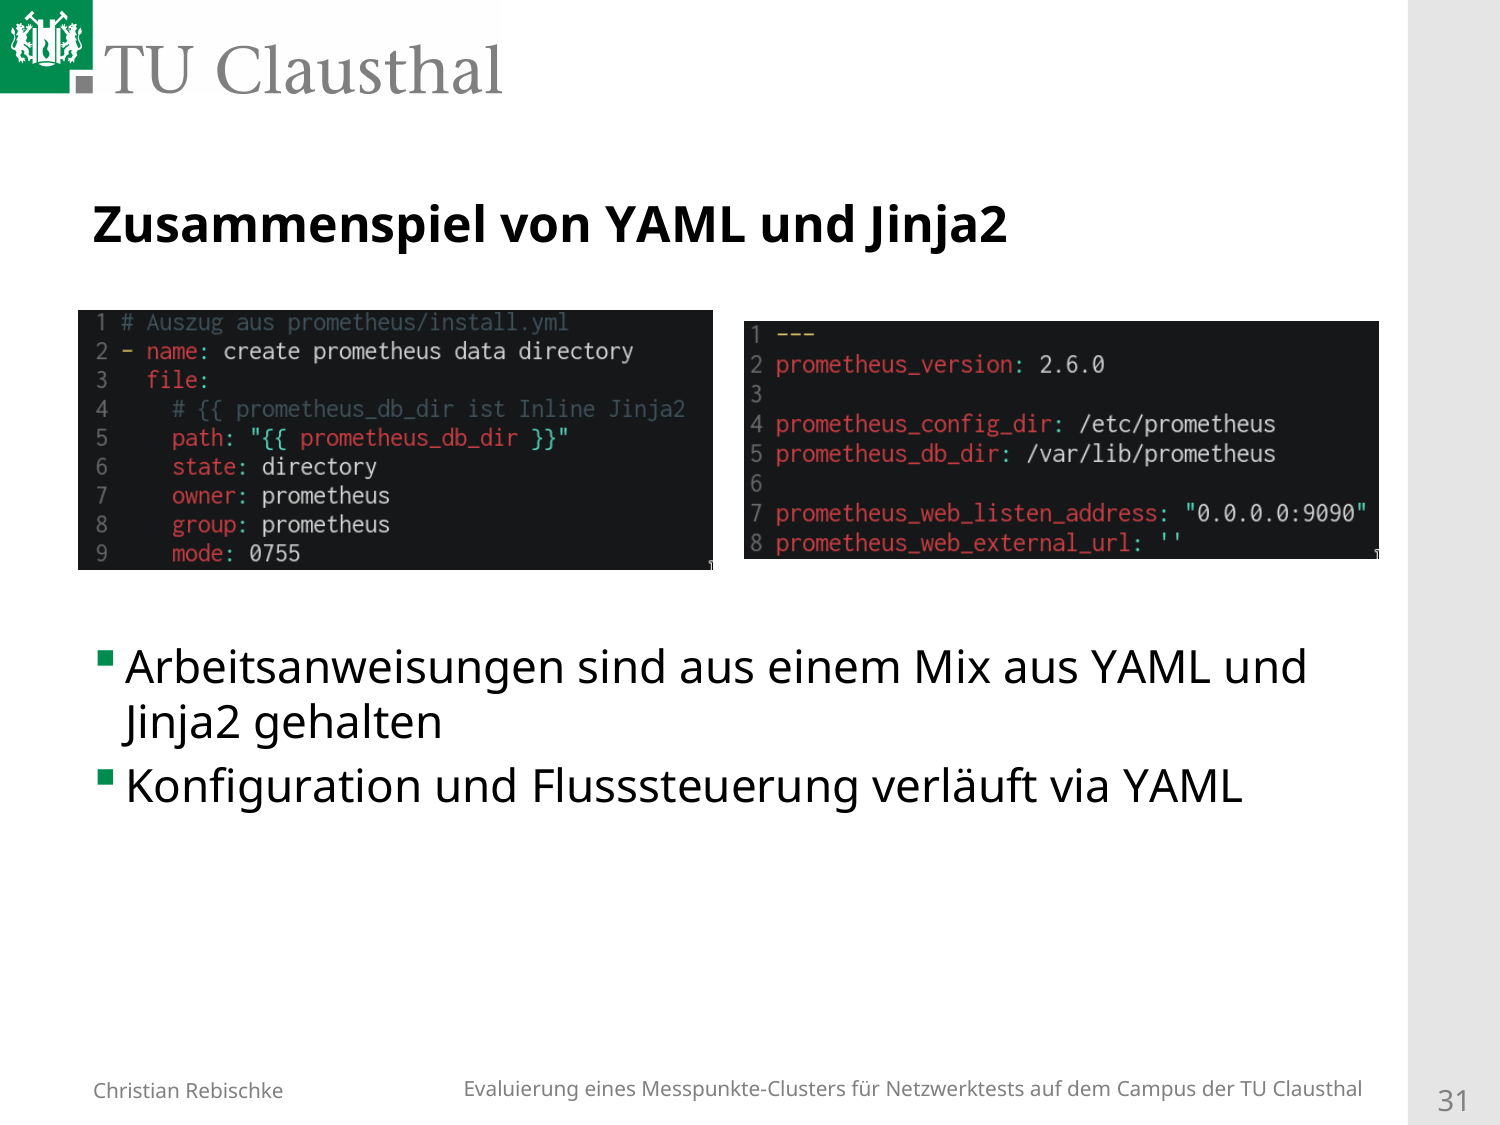

# Zusammenspiel von YAML und Jinja2
Arbeitsanweisungen sind aus einem Mix aus YAML und Jinja2 gehalten
Konfiguration und Flusssteuerung verläuft via YAML